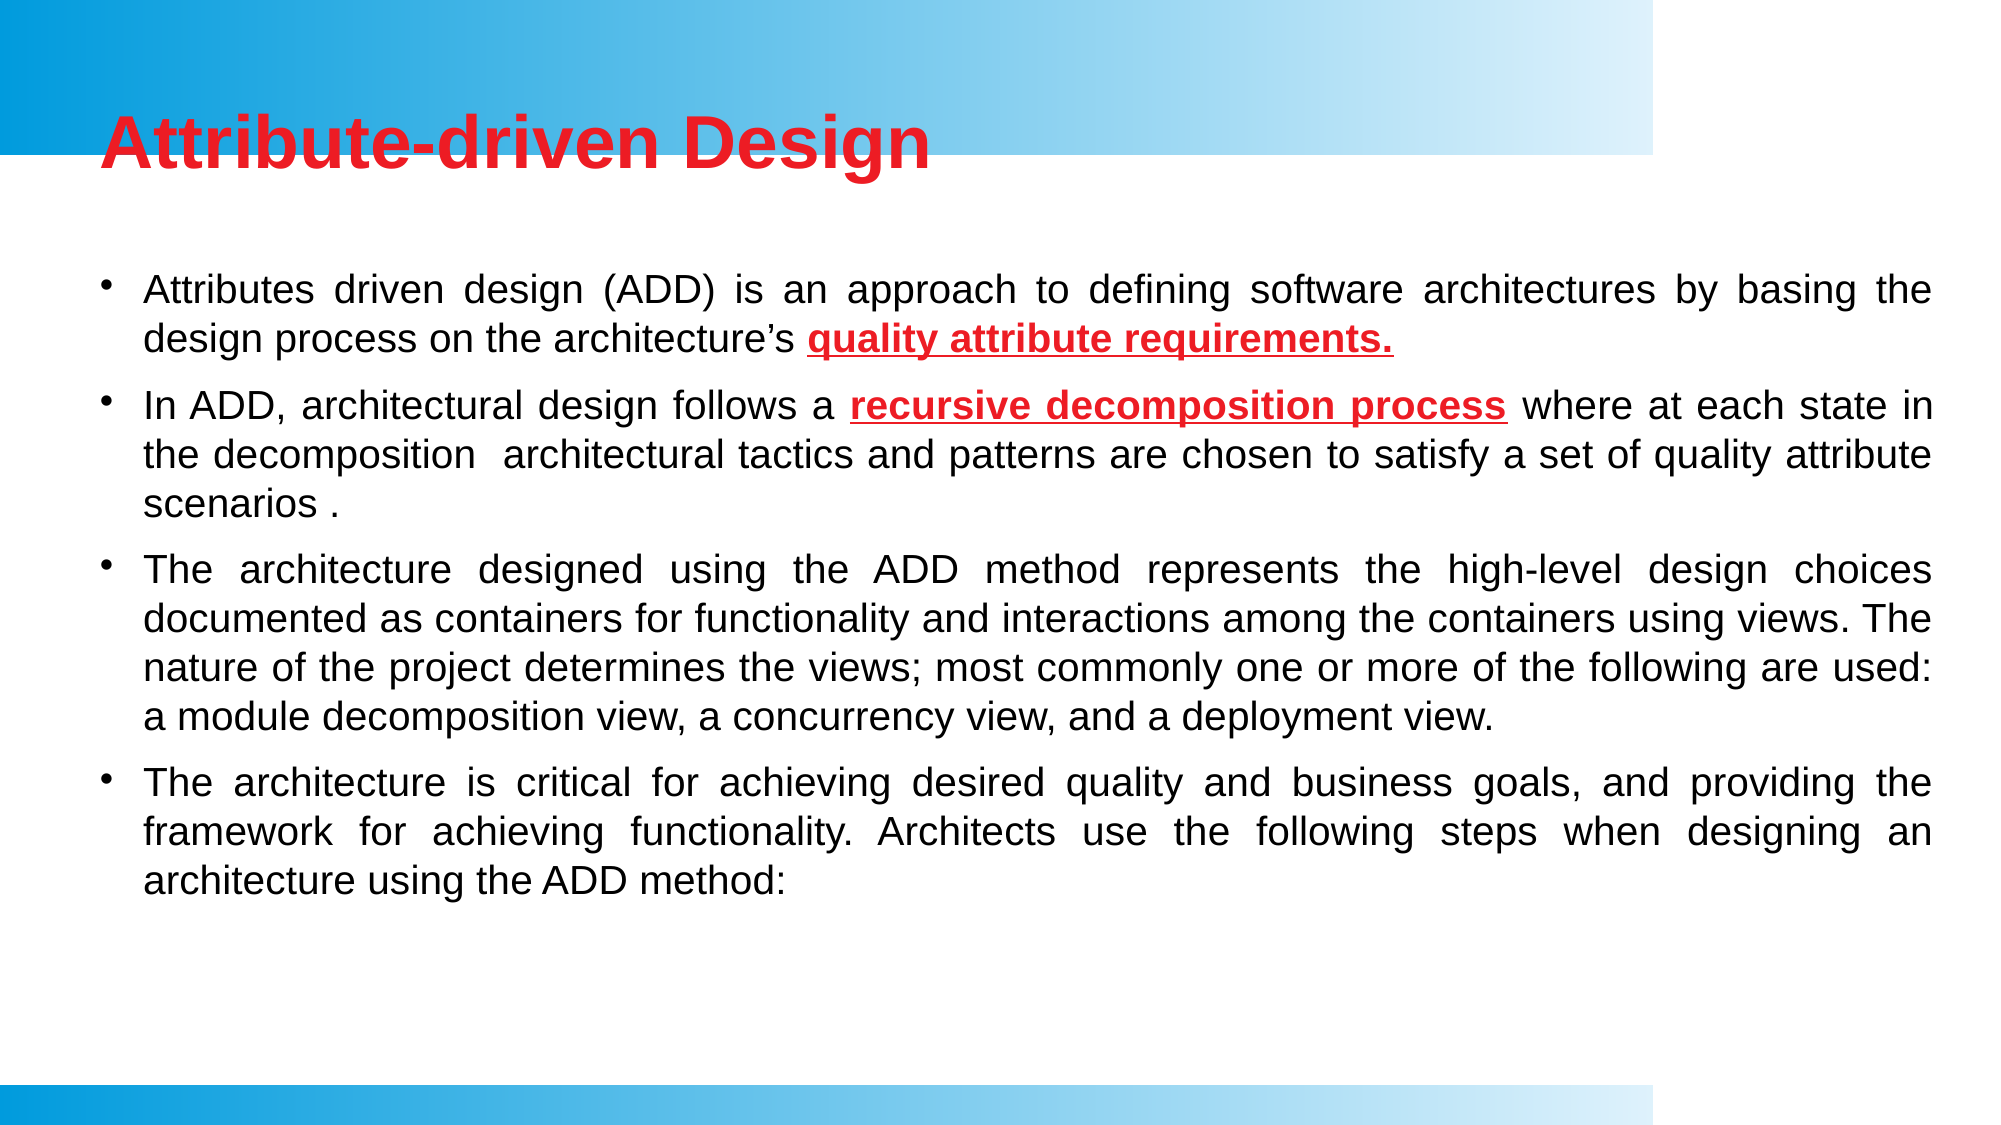

# Attribute-driven Design
Attributes driven design (ADD) is an approach to defining software architectures by basing the design process on the architecture’s quality attribute requirements.
In ADD, architectural design follows a recursive decomposition process where at each state in the decomposition architectural tactics and patterns are chosen to satisfy a set of quality attribute scenarios .
The architecture designed using the ADD method represents the high-level design choices documented as containers for functionality and interactions among the containers using views. The nature of the project determines the views; most commonly one or more of the following are used: a module decomposition view, a concurrency view, and a deployment view.
The architecture is critical for achieving desired quality and business goals, and providing the framework for achieving functionality. Architects use the following steps when designing an architecture using the ADD method: